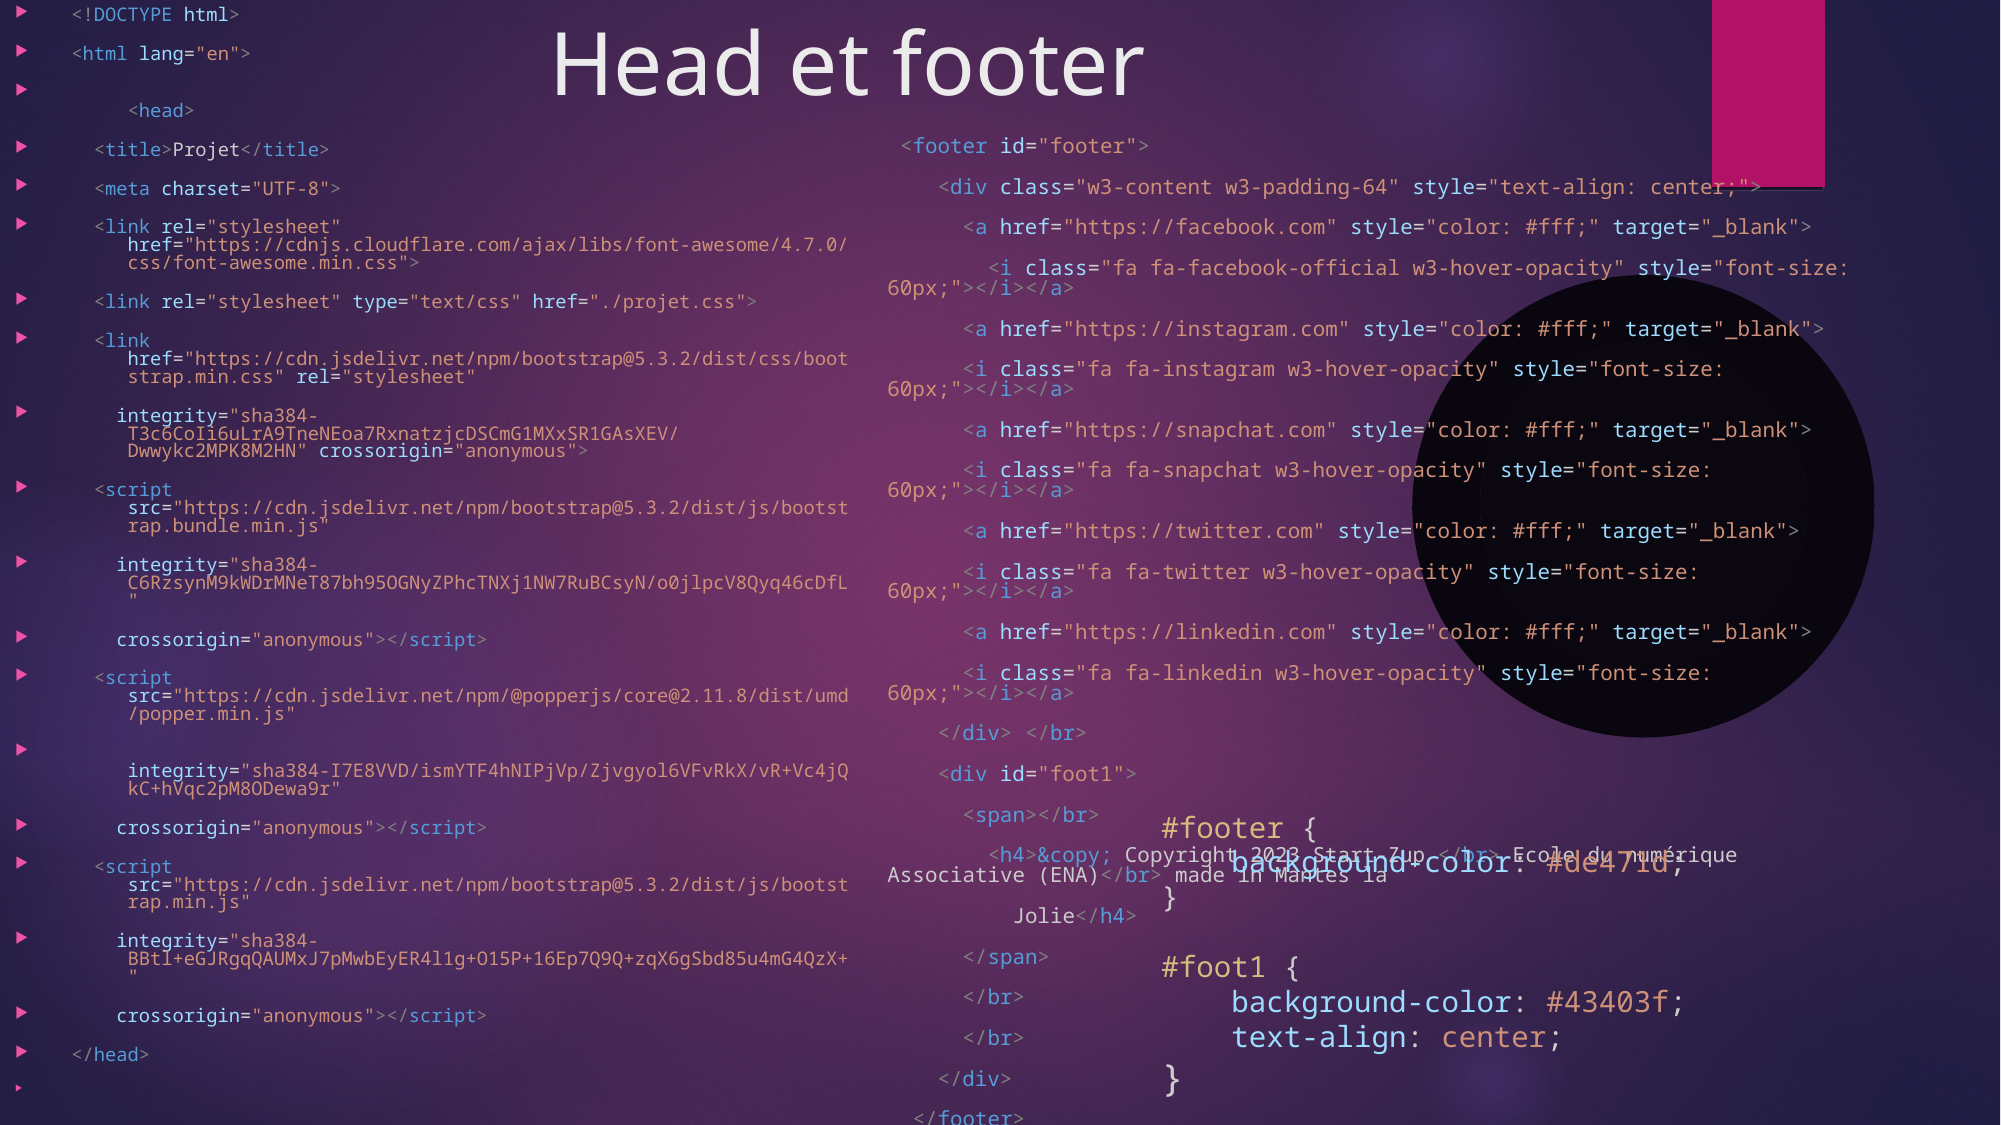

<!DOCTYPE html>
<html lang="en">
<head>
  <title>Projet</title>
  <meta charset="UTF-8">
  <link rel="stylesheet" href="https://cdnjs.cloudflare.com/ajax/libs/font-awesome/4.7.0/css/font-awesome.min.css">
  <link rel="stylesheet" type="text/css" href="./projet.css">
  <link href="https://cdn.jsdelivr.net/npm/bootstrap@5.3.2/dist/css/bootstrap.min.css" rel="stylesheet"
    integrity="sha384-T3c6CoIi6uLrA9TneNEoa7RxnatzjcDSCmG1MXxSR1GAsXEV/Dwwykc2MPK8M2HN" crossorigin="anonymous">
  <script src="https://cdn.jsdelivr.net/npm/bootstrap@5.3.2/dist/js/bootstrap.bundle.min.js"
    integrity="sha384-C6RzsynM9kWDrMNeT87bh95OGNyZPhcTNXj1NW7RuBCsyN/o0jlpcV8Qyq46cDfL"
    crossorigin="anonymous"></script>
  <script src="https://cdn.jsdelivr.net/npm/@popperjs/core@2.11.8/dist/umd/popper.min.js"
    integrity="sha384-I7E8VVD/ismYTF4hNIPjVp/Zjvgyol6VFvRkX/vR+Vc4jQkC+hVqc2pM8ODewa9r"
    crossorigin="anonymous"></script>
  <script src="https://cdn.jsdelivr.net/npm/bootstrap@5.3.2/dist/js/bootstrap.min.js"
    integrity="sha384-BBtl+eGJRgqQAUMxJ7pMwbEyER4l1g+O15P+16Ep7Q9Q+zqX6gSbd85u4mG4QzX+"
    crossorigin="anonymous"></script>
</head>
# Head et footer
 <footer id="footer">
    <div class="w3-content w3-padding-64" style="text-align: center;">
      <a href="https://facebook.com" style="color: #fff;" target="_blank">
        <i class="fa fa-facebook-official w3-hover-opacity" style="font-size: 60px;"></i></a>
      <a href="https://instagram.com" style="color: #fff;" target="_blank">
      <i class="fa fa-instagram w3-hover-opacity" style="font-size: 60px;"></i></a>
      <a href="https://snapchat.com" style="color: #fff;" target="_blank">
      <i class="fa fa-snapchat w3-hover-opacity" style="font-size: 60px;"></i></a>
      <a href="https://twitter.com" style="color: #fff;" target="_blank">
      <i class="fa fa-twitter w3-hover-opacity" style="font-size: 60px;"></i></a>
      <a href="https://linkedin.com" style="color: #fff;" target="_blank">
      <i class="fa fa-linkedin w3-hover-opacity" style="font-size: 60px;"></i></a>
    </div> </br>
    <div id="foot1">
      <span></br>
        <h4>&copy; Copyright 2023 Start-Zup </br> Ecole du numérique Associative (ENA)</br> made in Mantes la
          Jolie</h4>
      </span>
      </br>
      </br>
    </div>
  </footer>
#footer {
    background-color: #de471d;
}
#foot1 {
    background-color: #43403f;
    text-align: center;
}